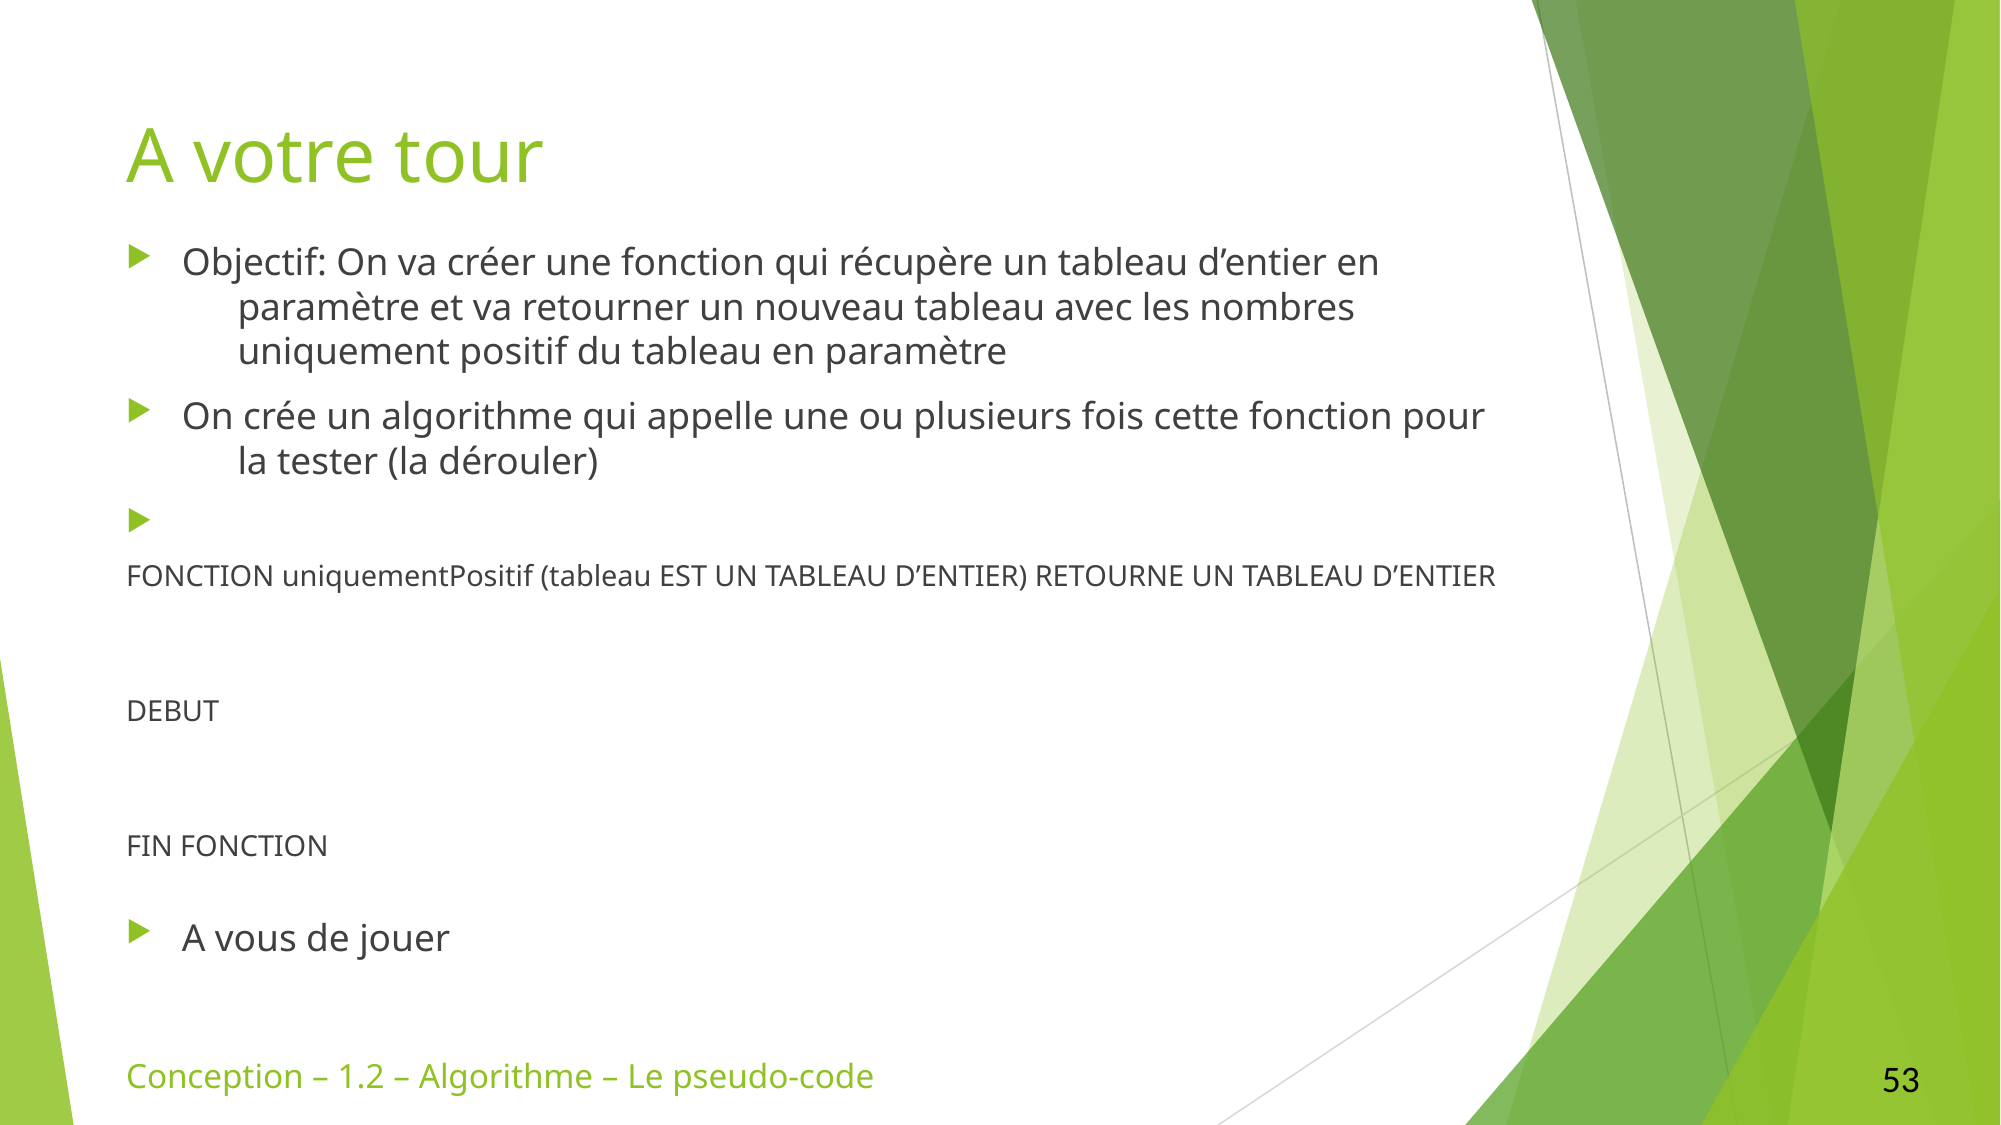

# A votre tour
Objectif: On va créer une fonction qui récupère un tableau d’entier en paramètre et va retourner un nouveau tableau avec les nombres uniquement positif du tableau en paramètre
On crée un algorithme qui appelle une ou plusieurs fois cette fonction pour la tester (la dérouler)
FONCTION uniquementPositif (tableau EST UN TABLEAU D’ENTIER) RETOURNE UN TABLEAU D’ENTIER
DEBUT
FIN FONCTION
A vous de jouer
Conception – 1.2 – Algorithme – Le pseudo-code